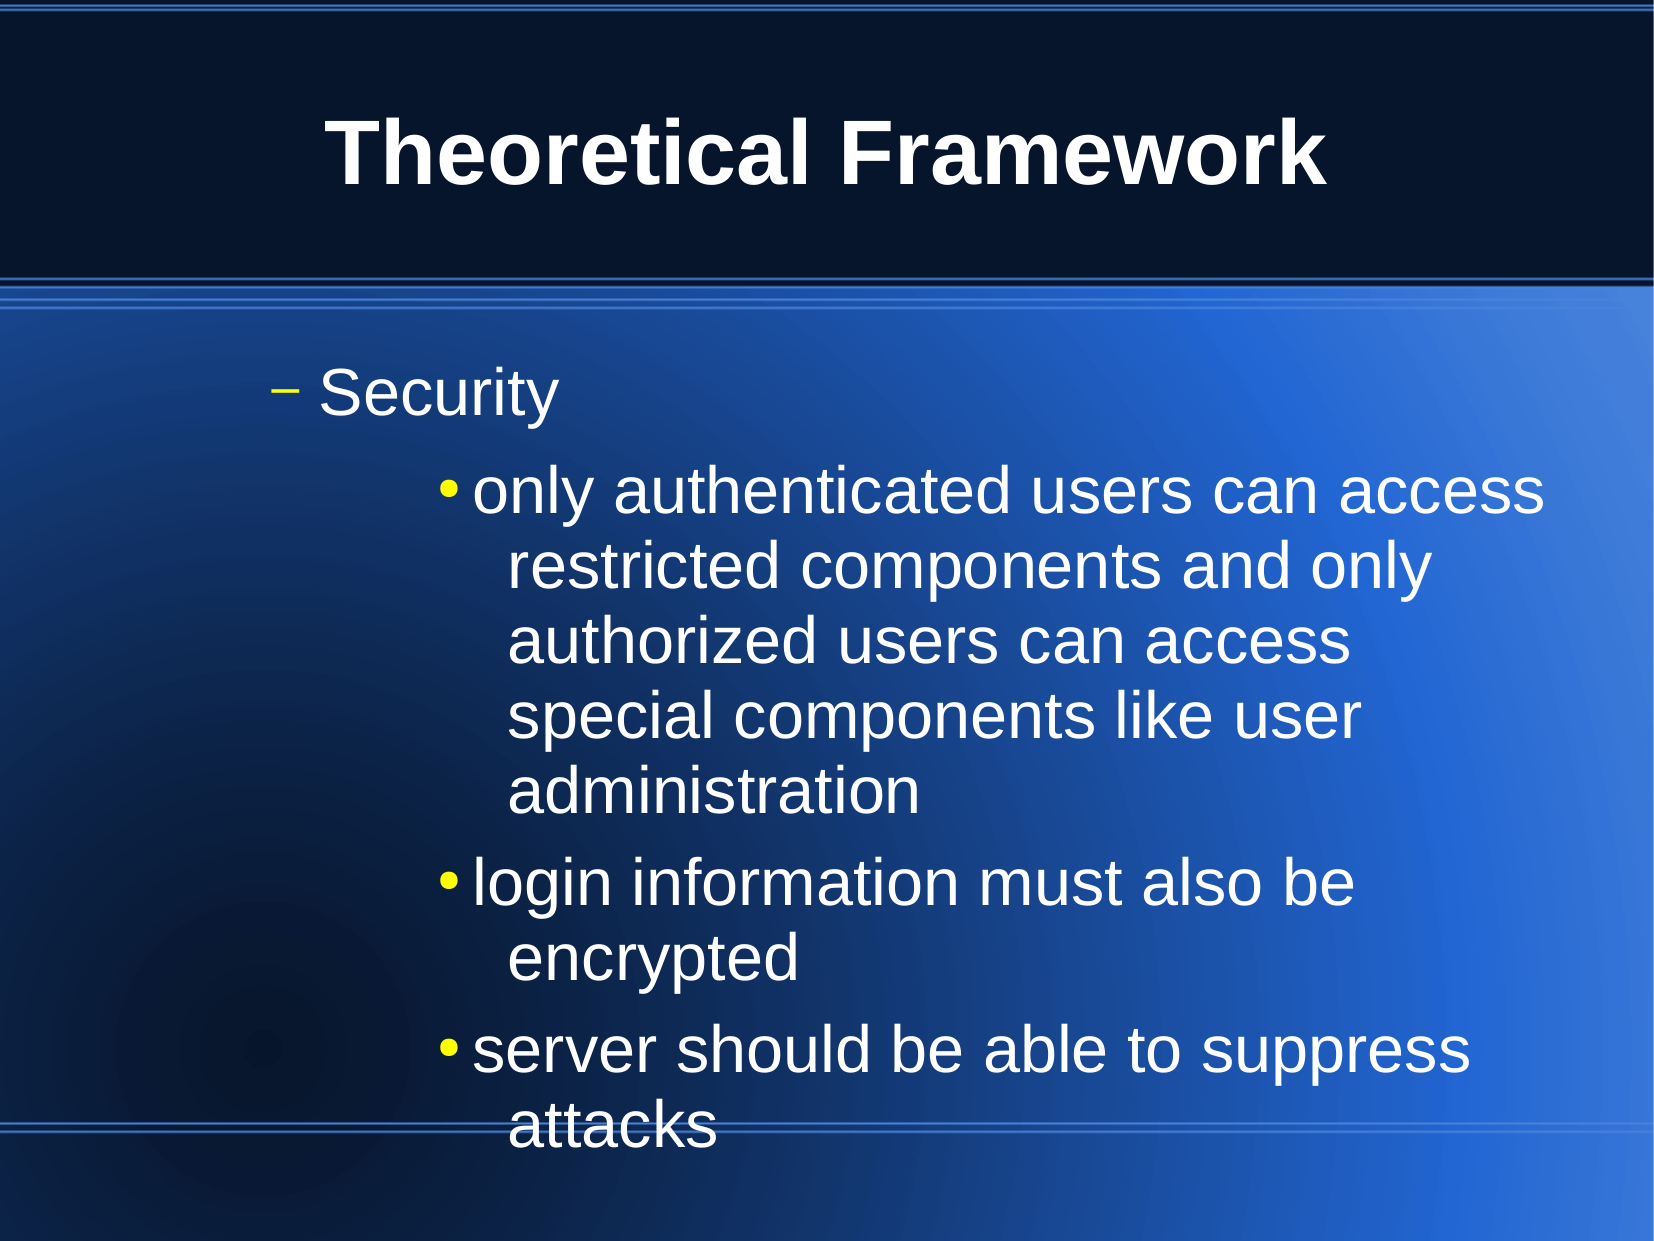

# Theoretical Framework
Security
only authenticated users can access restricted components and only authorized users can access special components like user administration
login information must also be encrypted
server should be able to suppress attacks